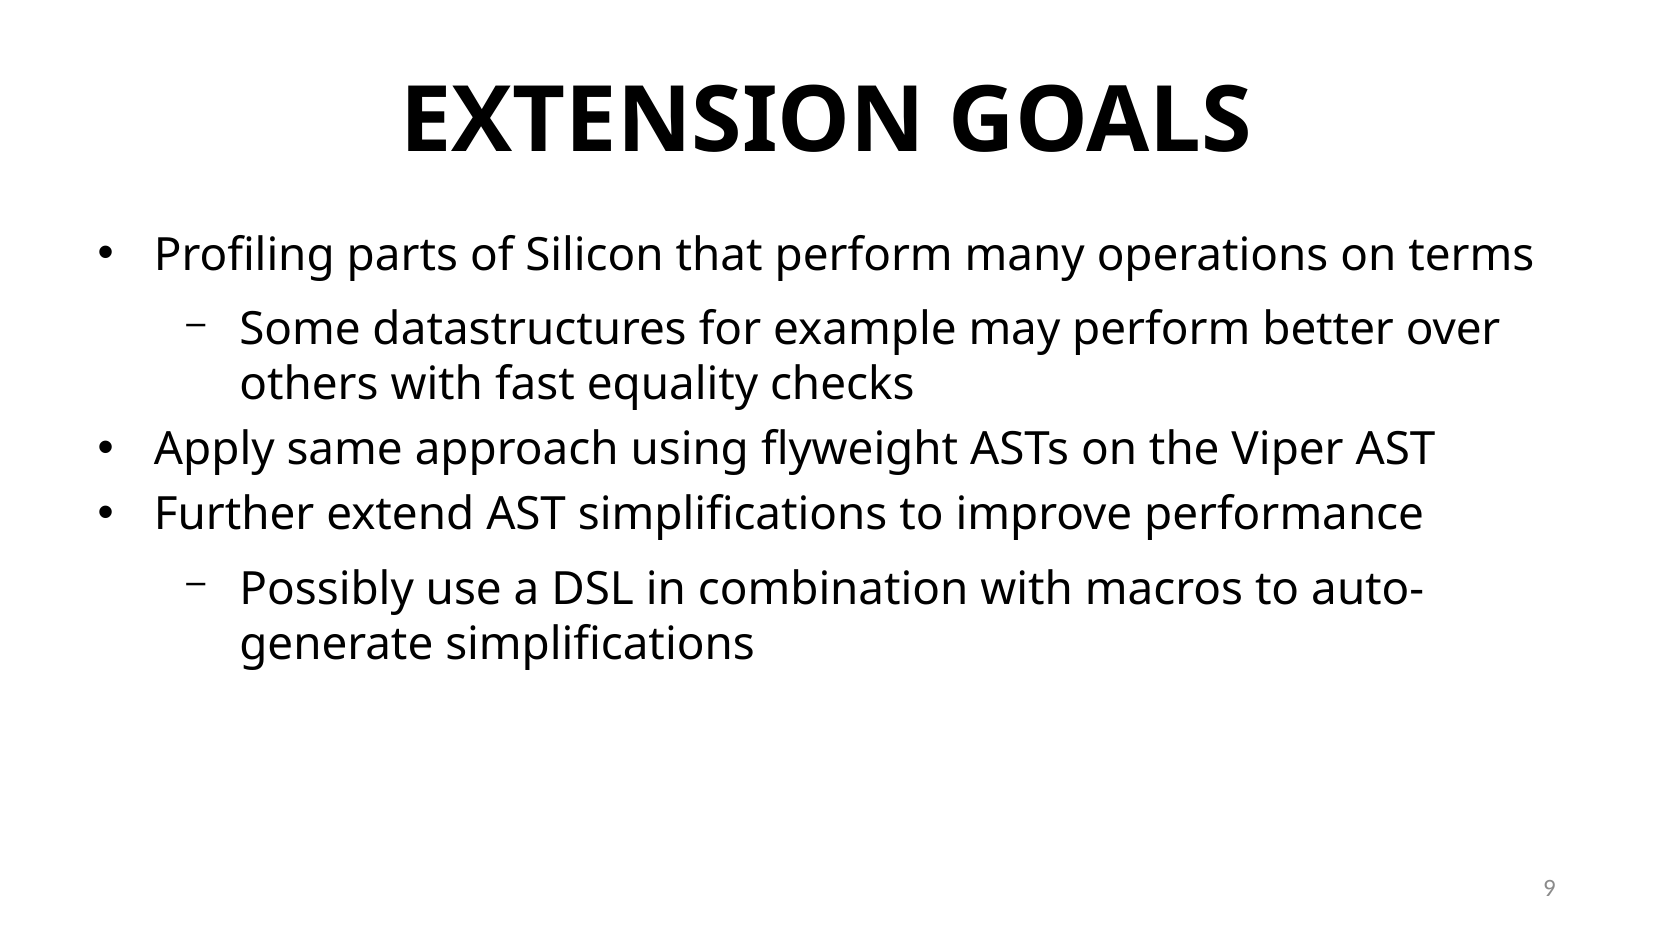

# EXTENSION GOALS
Profiling parts of Silicon that perform many operations on terms
Some datastructures for example may perform better over others with fast equality checks
Apply same approach using flyweight ASTs on the Viper AST
Further extend AST simplifications to improve performance
Possibly use a DSL in combination with macros to auto-generate simplifications